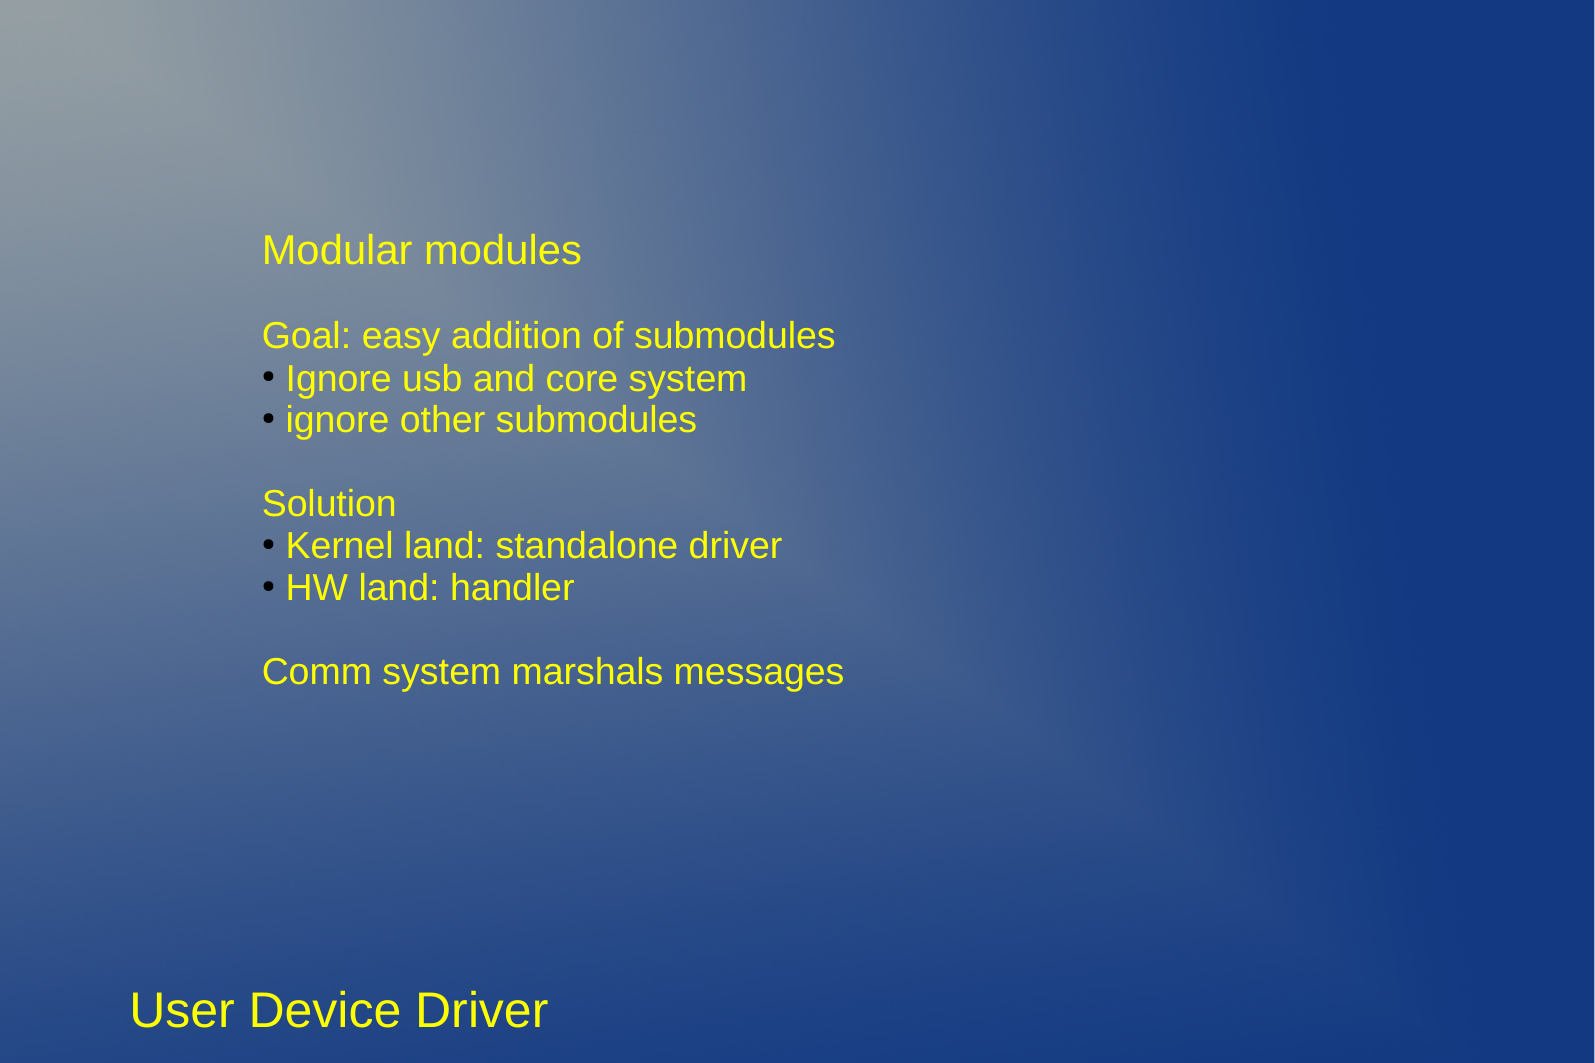

Modular modules
Goal: easy addition of submodules
 Ignore usb and core system
 ignore other submodules
Solution
 Kernel land: standalone driver
 HW land: handler
Comm system marshals messages
User Device Driver